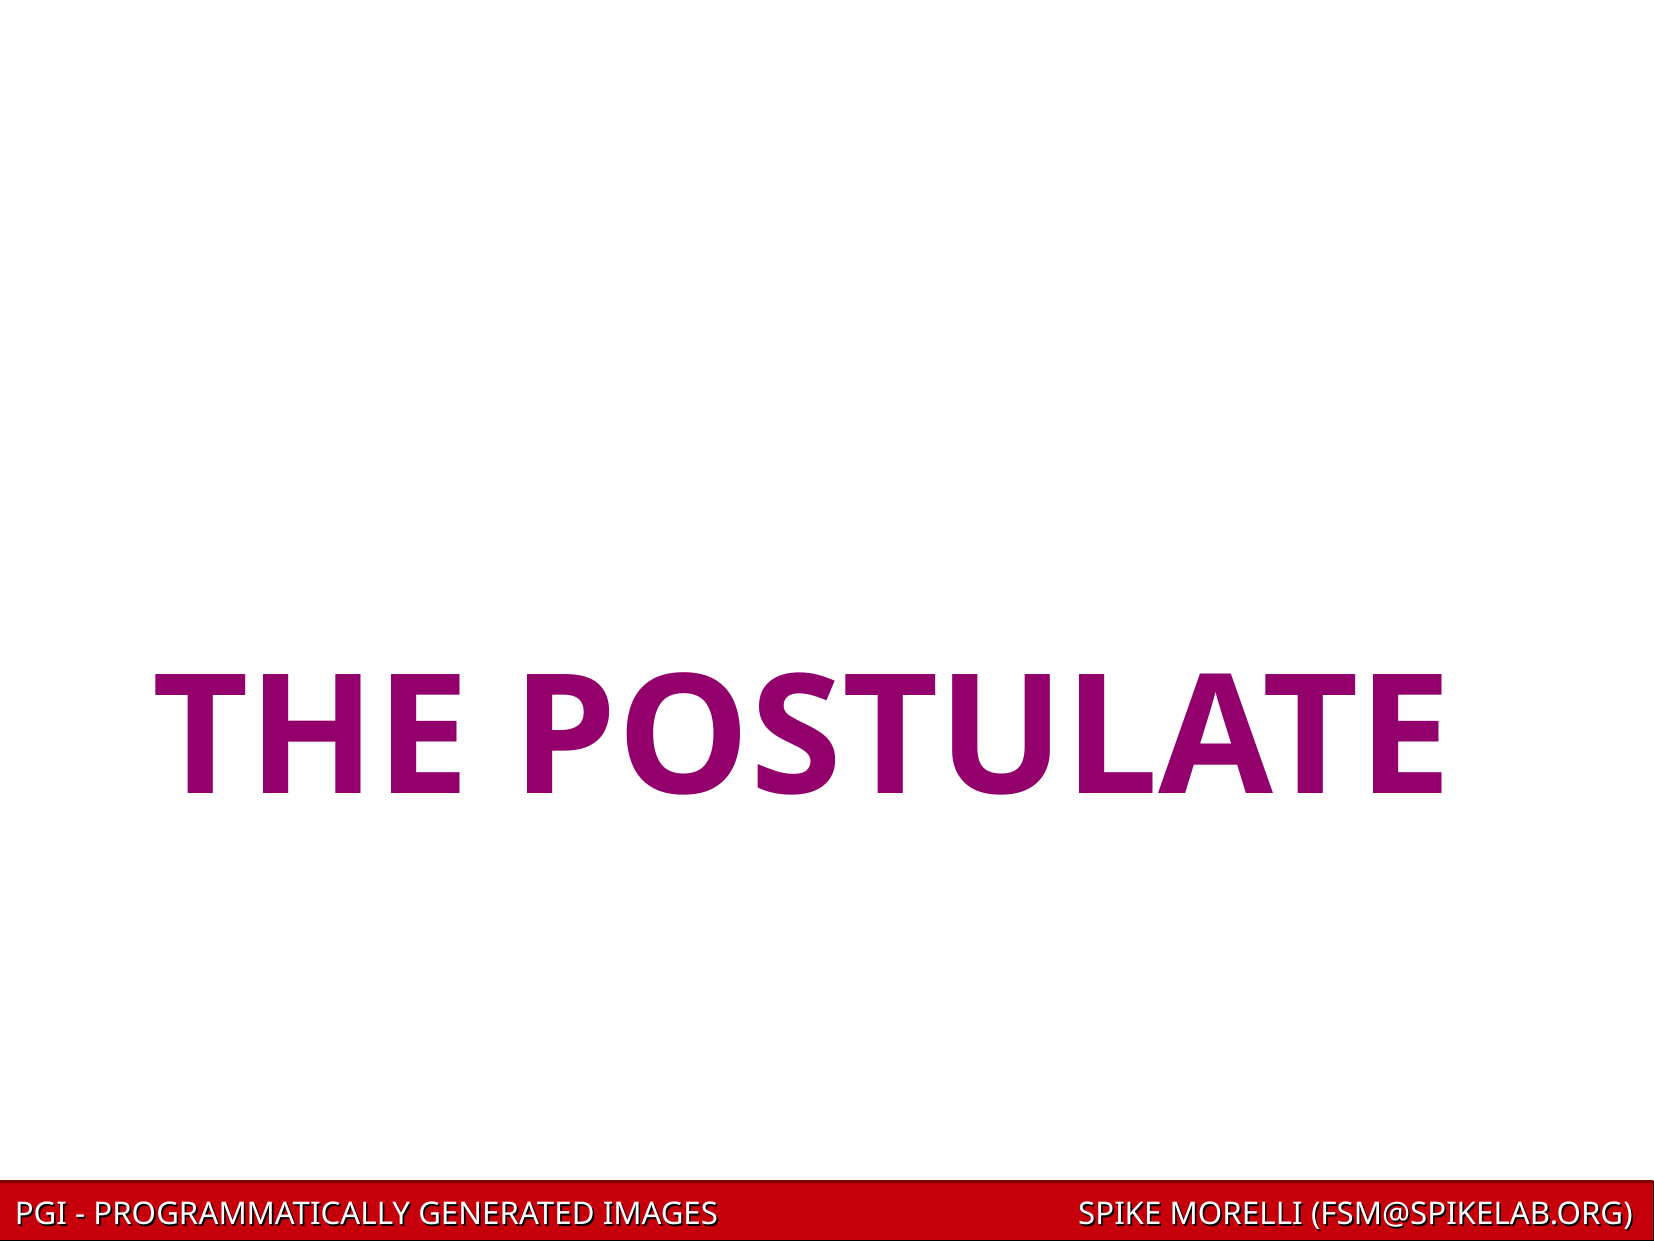

THE POSTULATE
PGI - PROGRAMMATICALLY GENERATED IMAGES
SPIKE MORELLI (FSM@SPIKELAB.ORG)